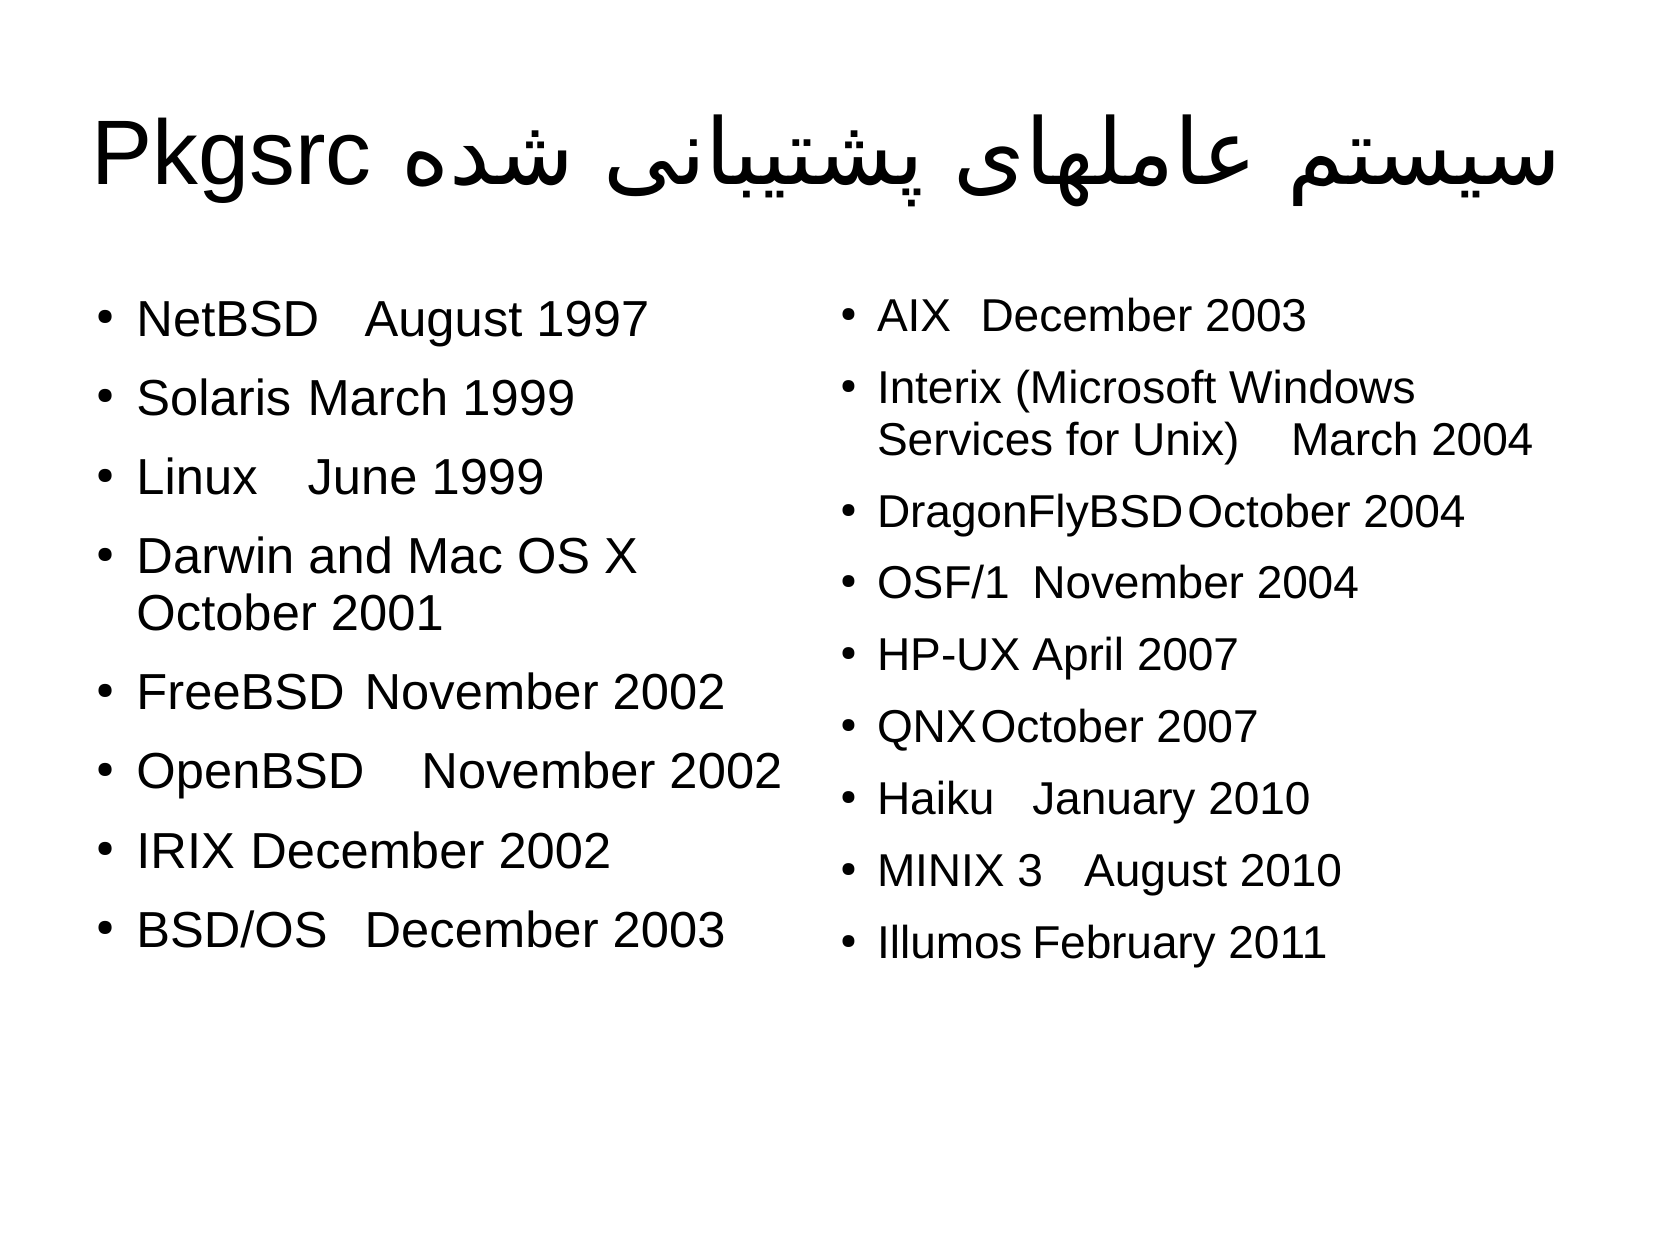

# سیستم عاملهای پشتیبانی شده Pkgsrc
NetBSD	August 1997
Solaris	March 1999
Linux	June 1999
Darwin and Mac OS X	October 2001
FreeBSD	November 2002
OpenBSD	November 2002
IRIX	December 2002
BSD/OS	December 2003
AIX	December 2003
Interix (Microsoft Windows Services for Unix)	March 2004
DragonFlyBSD	October 2004
OSF/1	November 2004
HP-UX	April 2007
QNX	October 2007
Haiku	January 2010
MINIX 3	August 2010
Illumos	February 2011